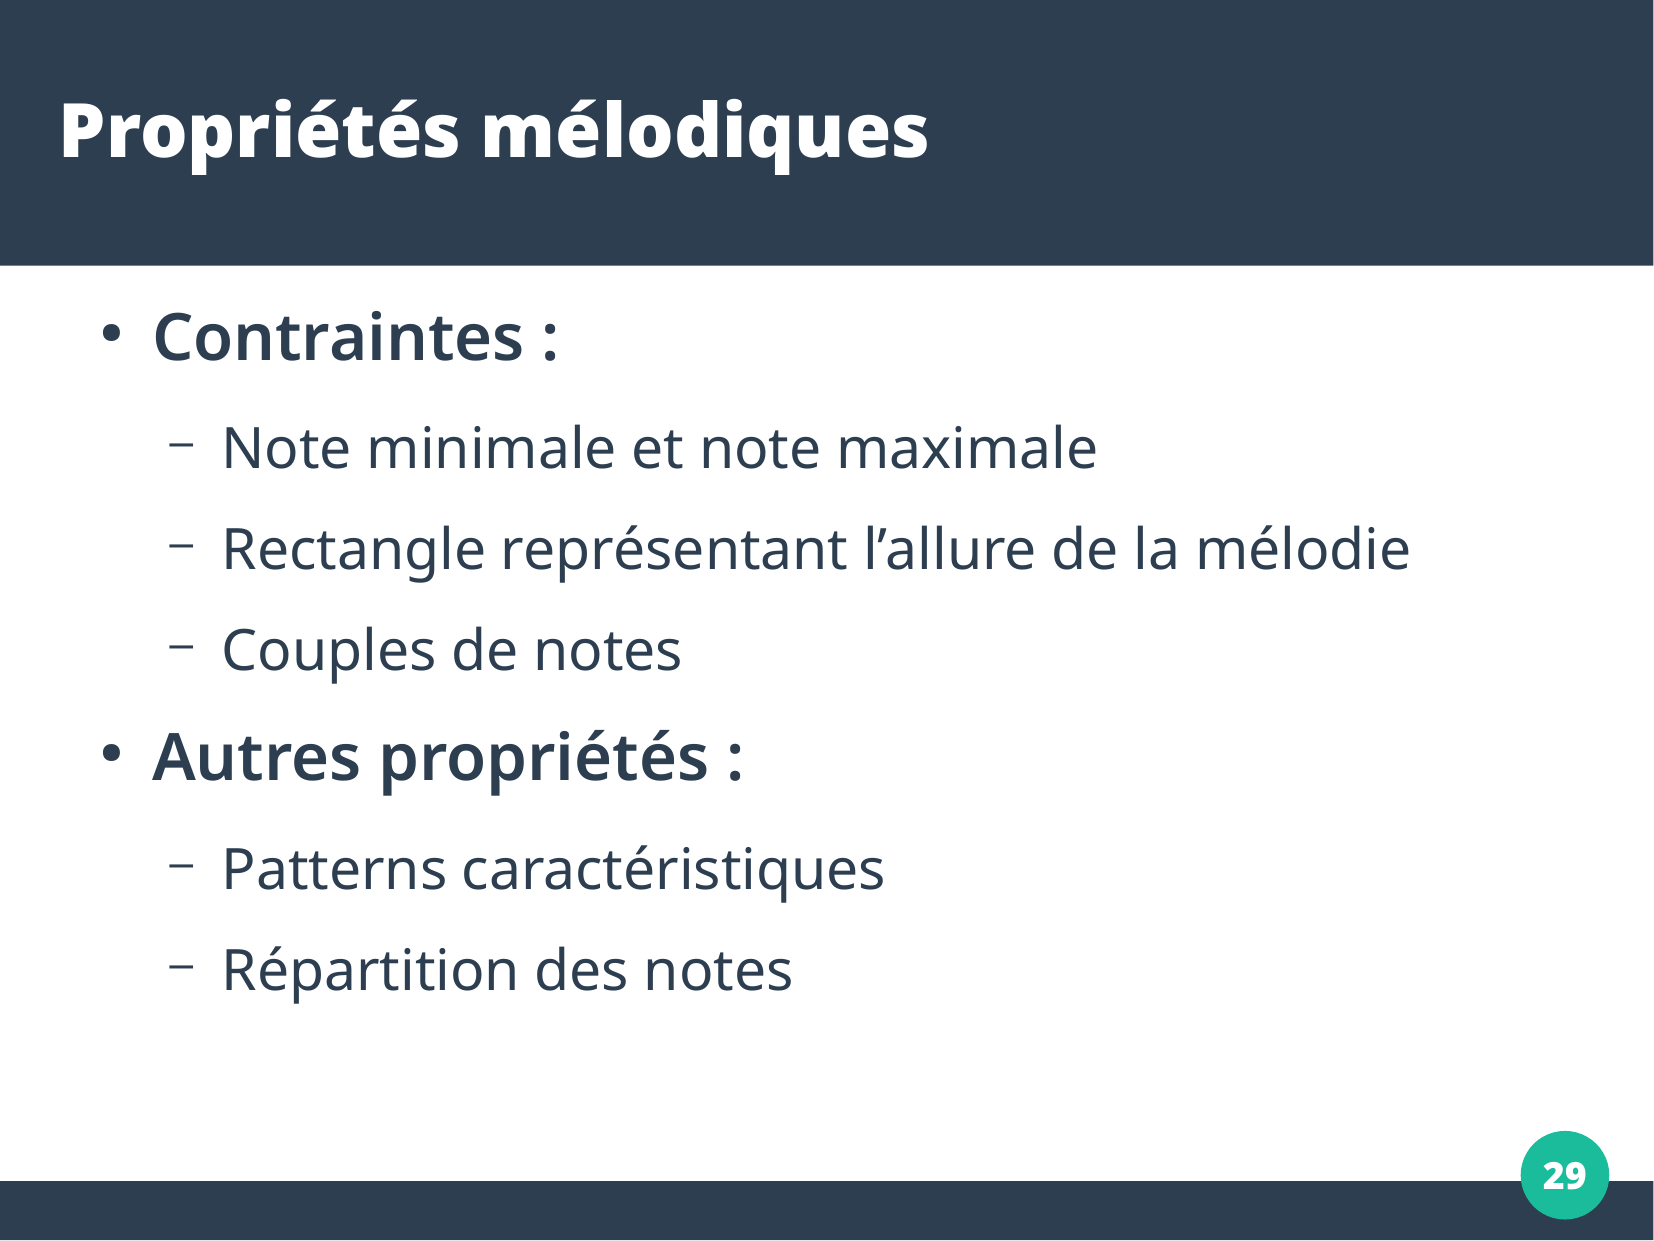

# Propriétés mélodiques
Contraintes :
Note minimale et note maximale
Rectangle représentant l’allure de la mélodie
Couples de notes
Autres propriétés :
Patterns caractéristiques
Répartition des notes
29